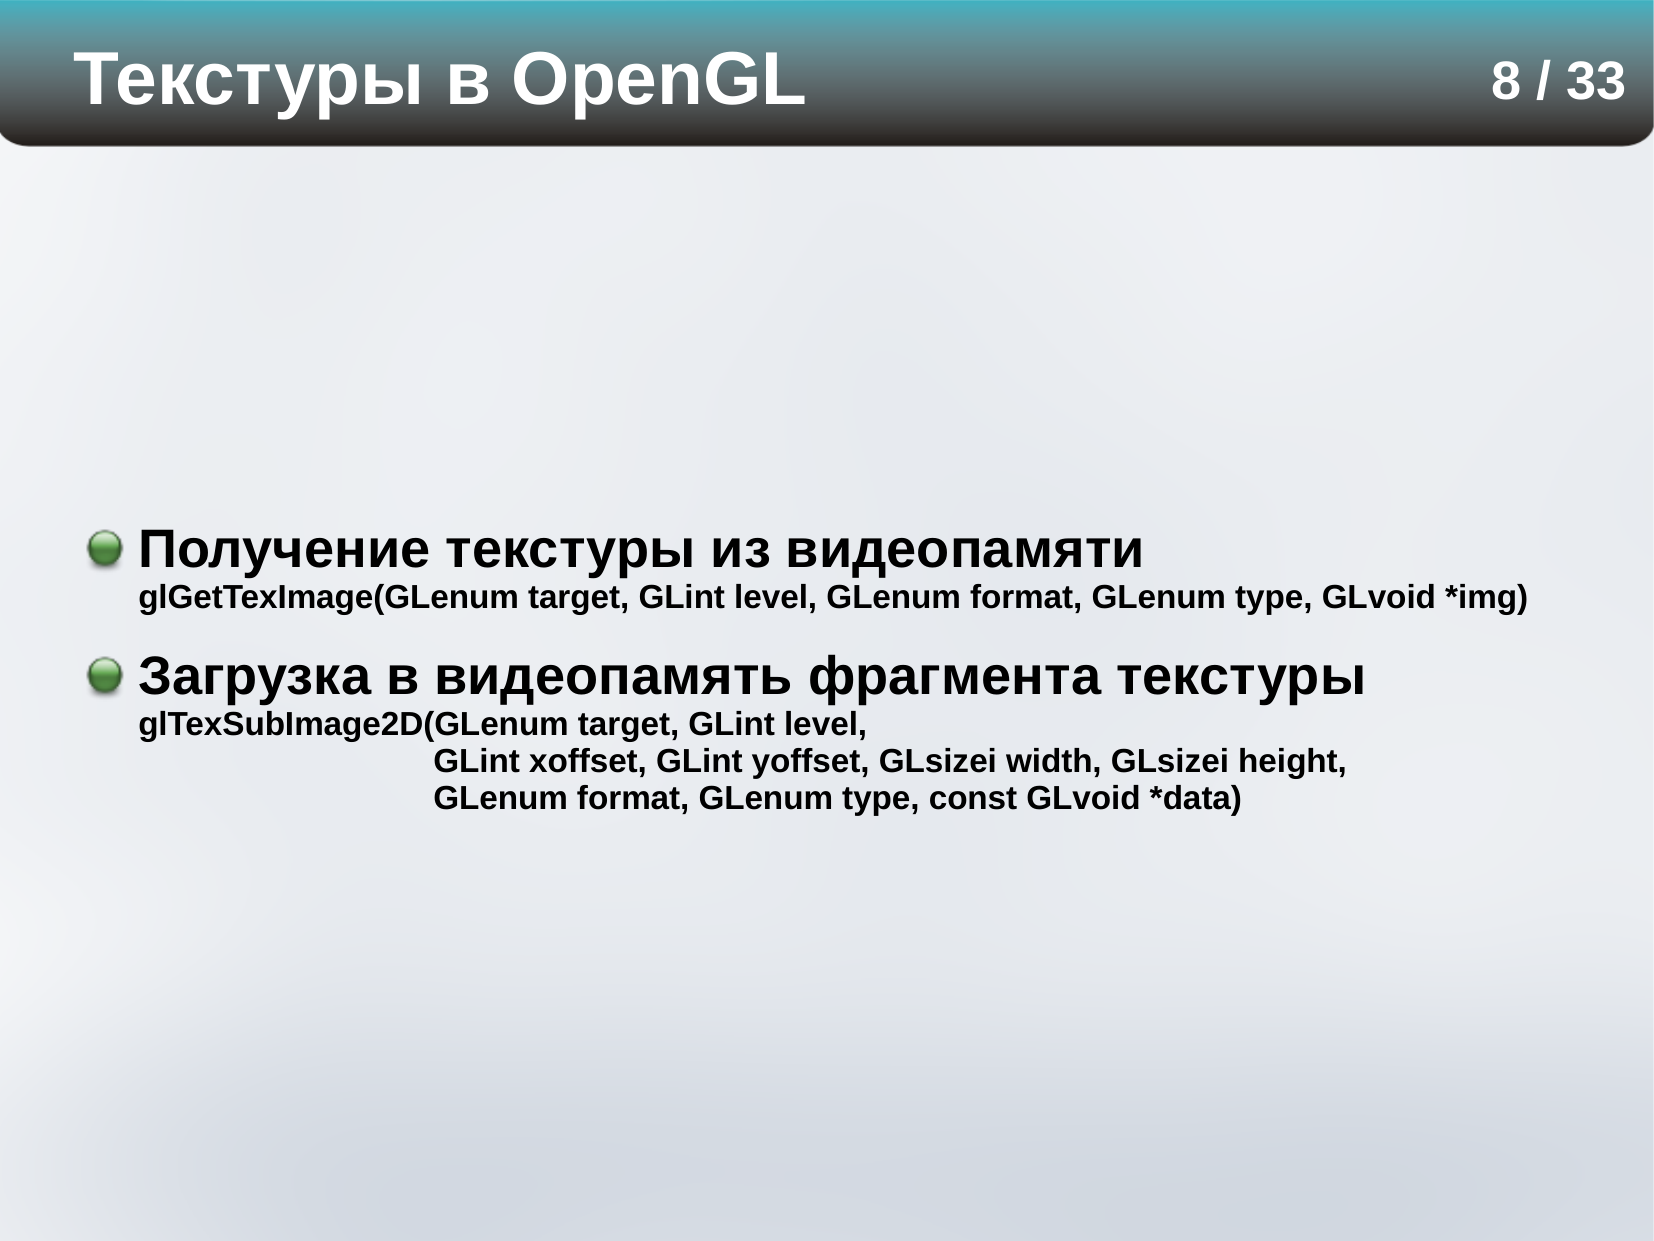

Текстуры в OpenGL
Получение текстуры из видеопамяти
glGetTexImage(GLenum target, GLint level, GLenum format, GLenum type, GLvoid *img)
Загрузка в видеопамять фрагмента текстуры
glTexSubImage2D(GLenum target, GLint level,
 GLint xoffset, GLint yoffset, GLsizei width, GLsizei height,
 GLenum format, GLenum type, const GLvoid *data)